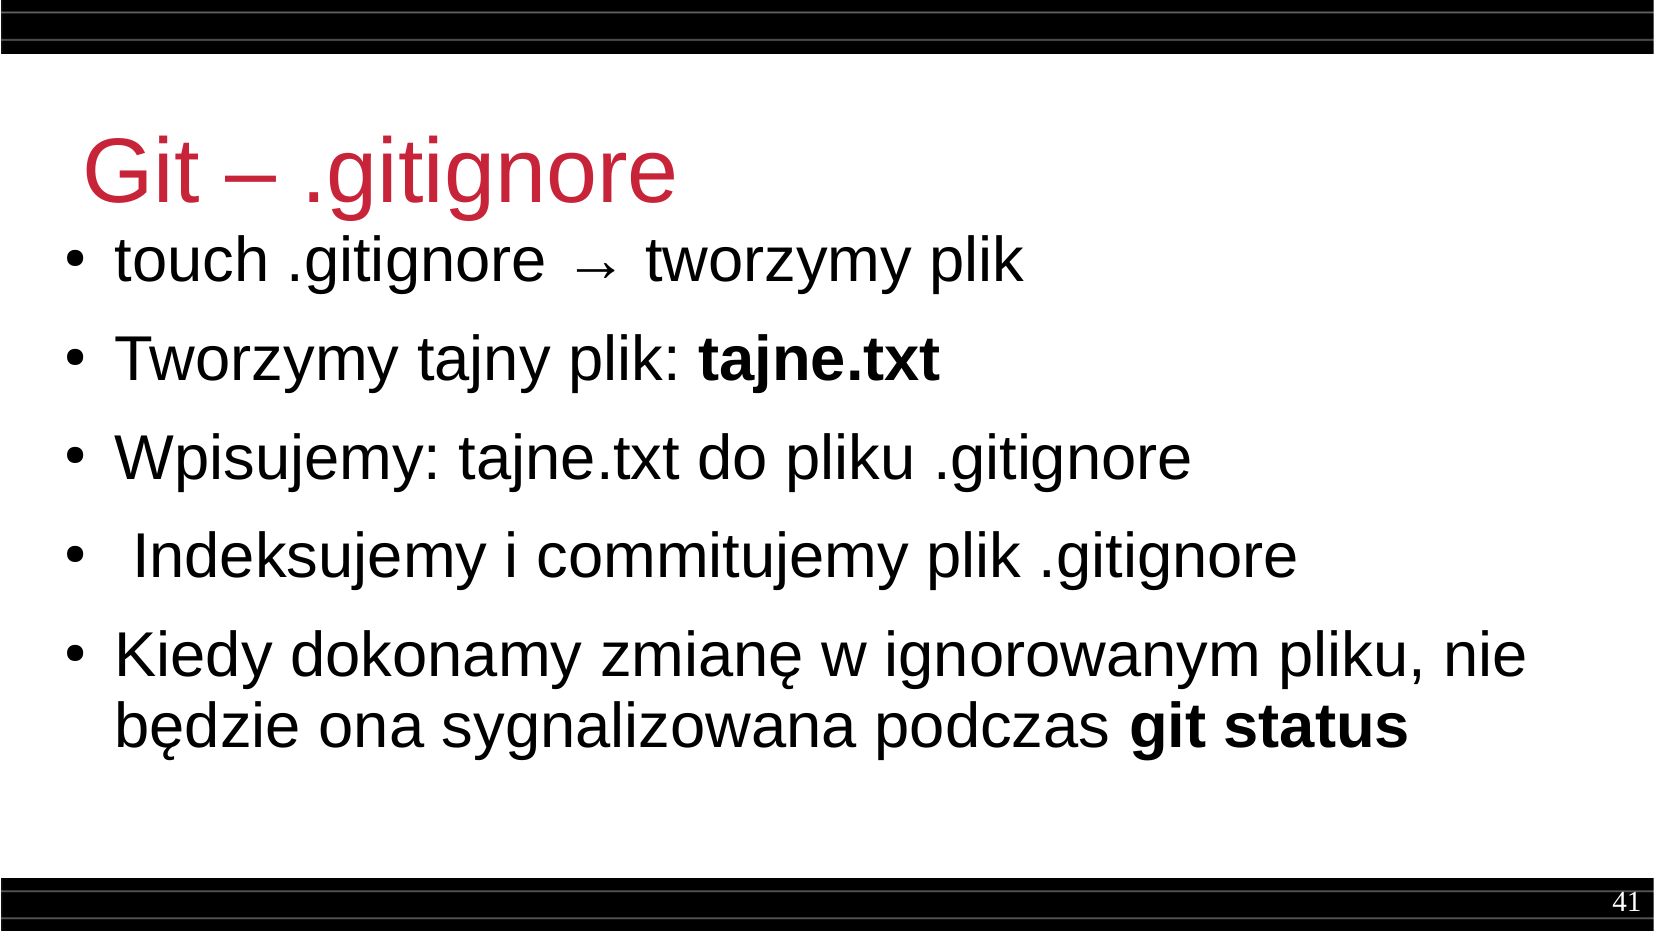

# Git – .gitignore
touch .gitignore → tworzymy plik
Tworzymy tajny plik: tajne.txt
Wpisujemy: tajne.txt do pliku .gitignore
 Indeksujemy i commitujemy plik .gitignore
Kiedy dokonamy zmianę w ignorowanym pliku, nie będzie ona sygnalizowana podczas git status